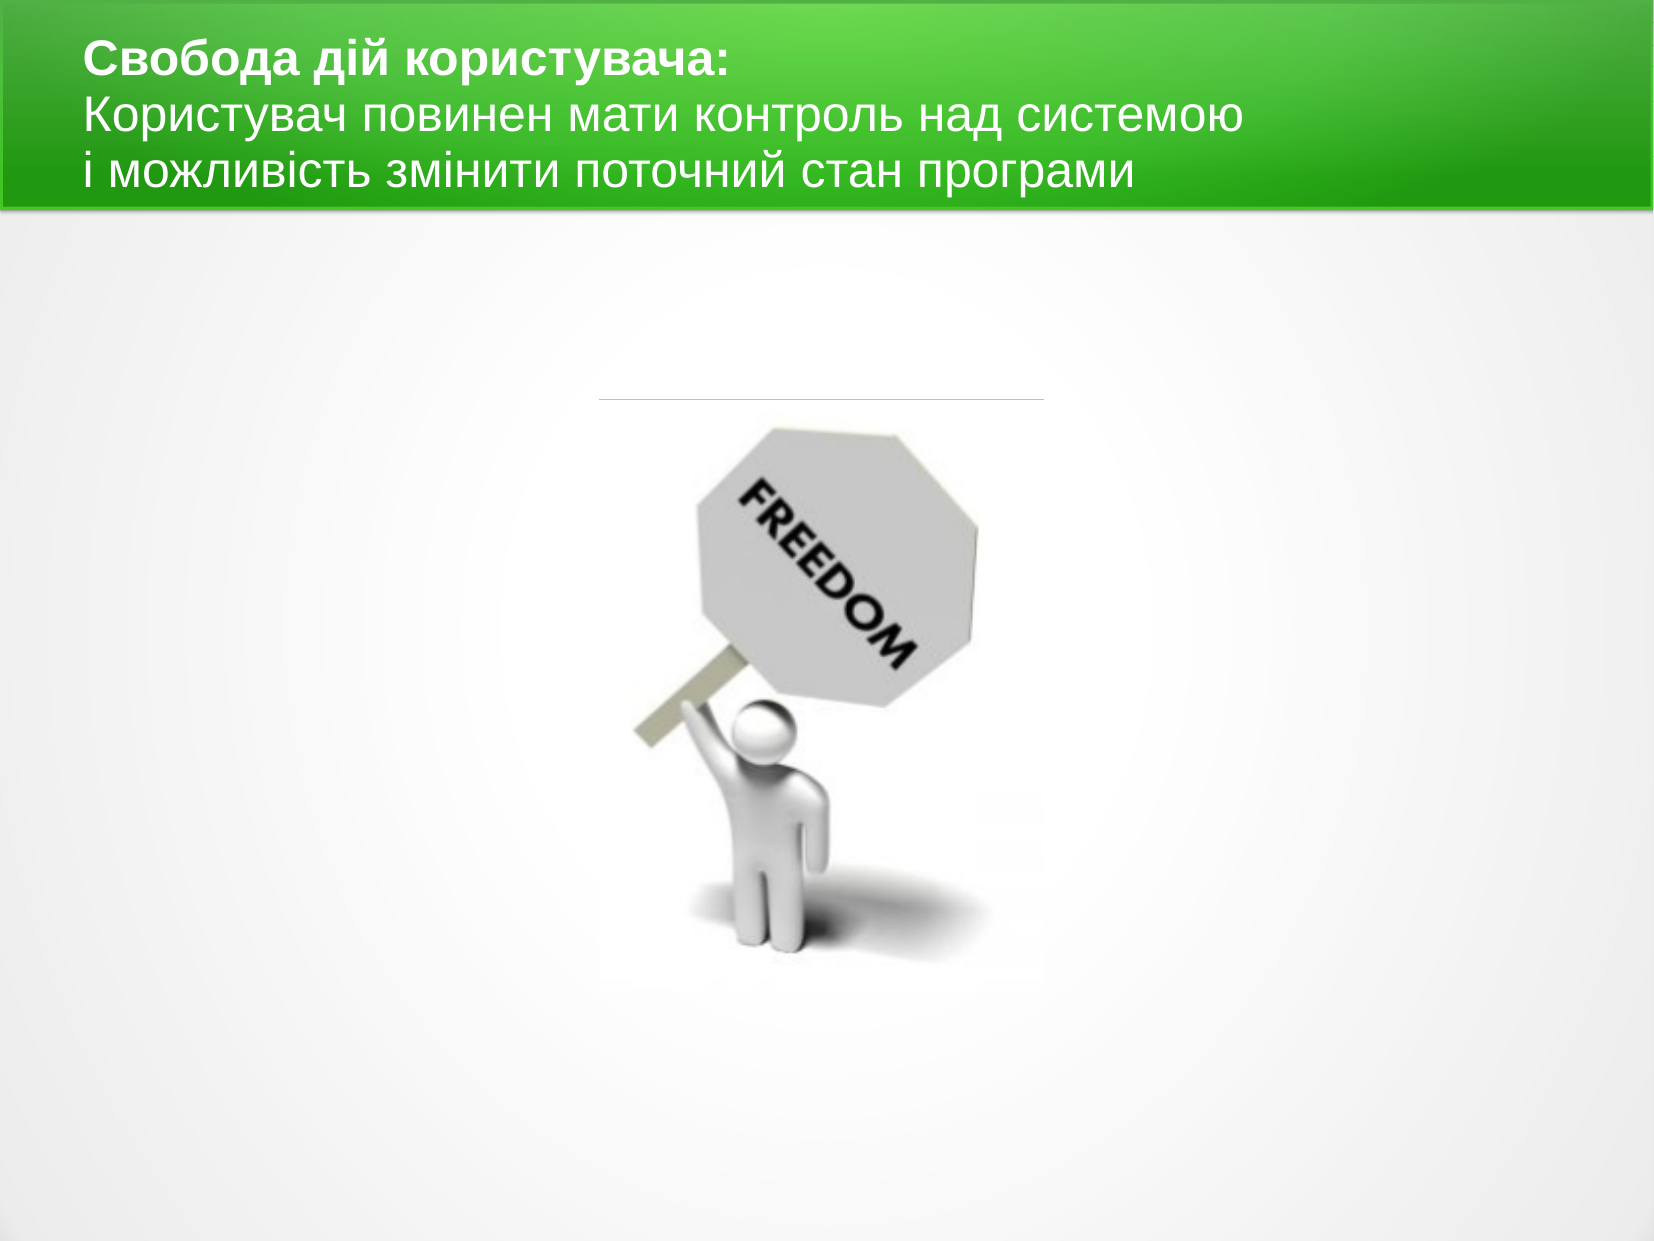

# Свобода дій користувача: Користувач повинен мати контроль над системою і можливість змінити поточний стан програми